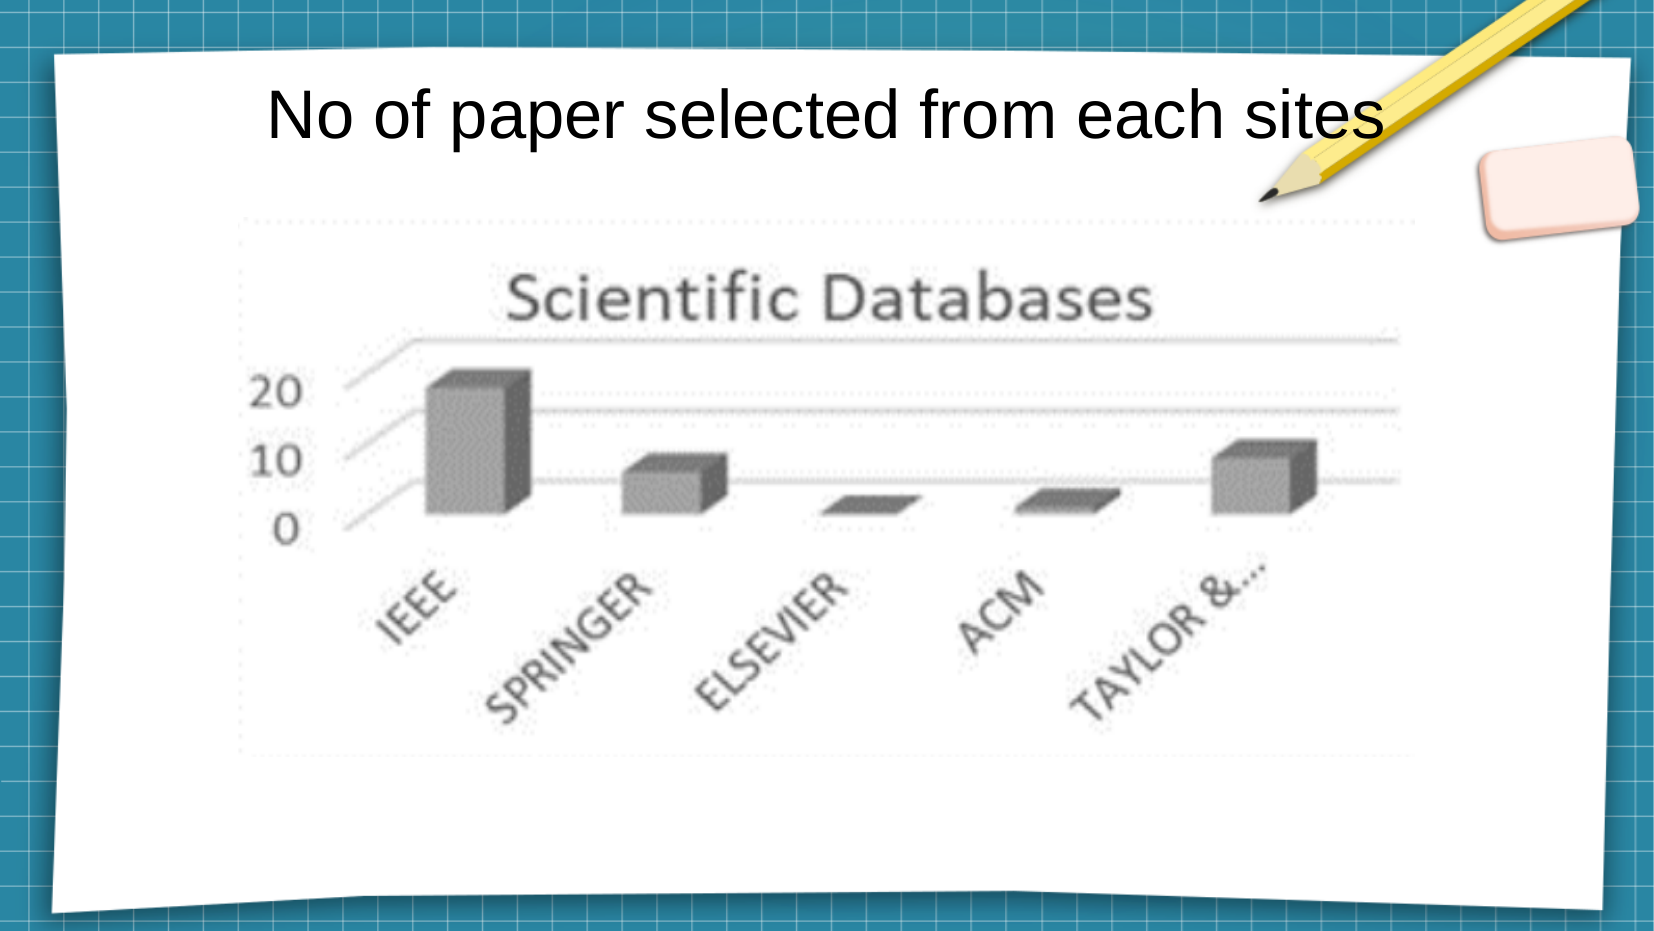

# No of paper selected from each sites